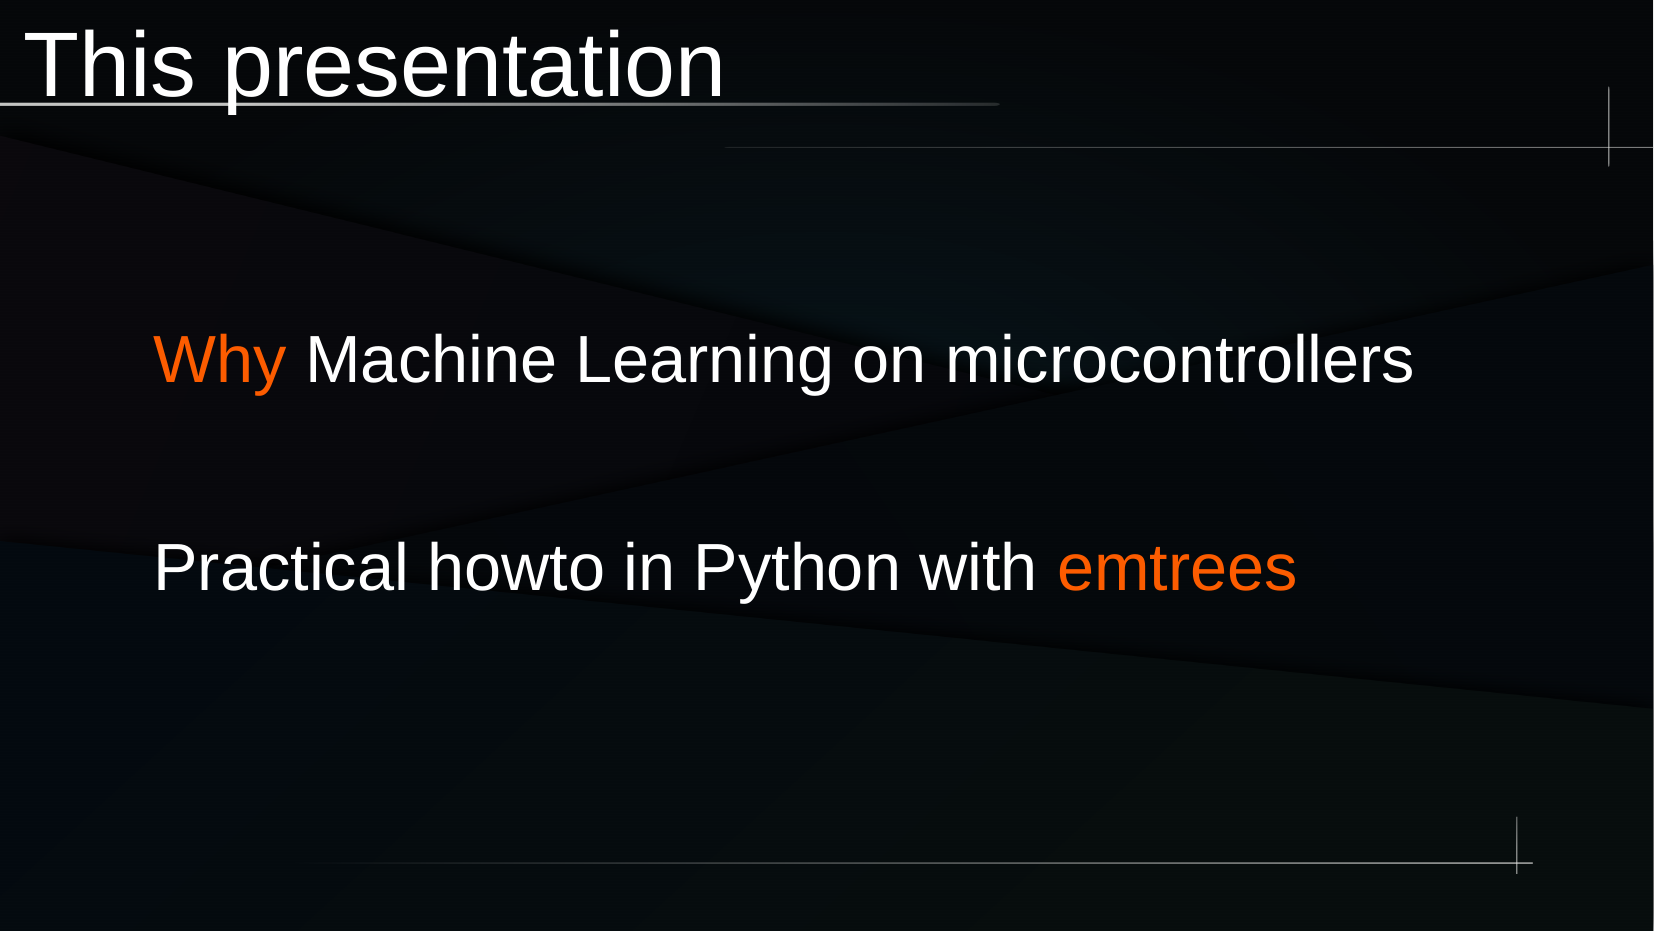

# This presentation
Why Machine Learning on microcontrollers
Practical howto in Python with emtrees